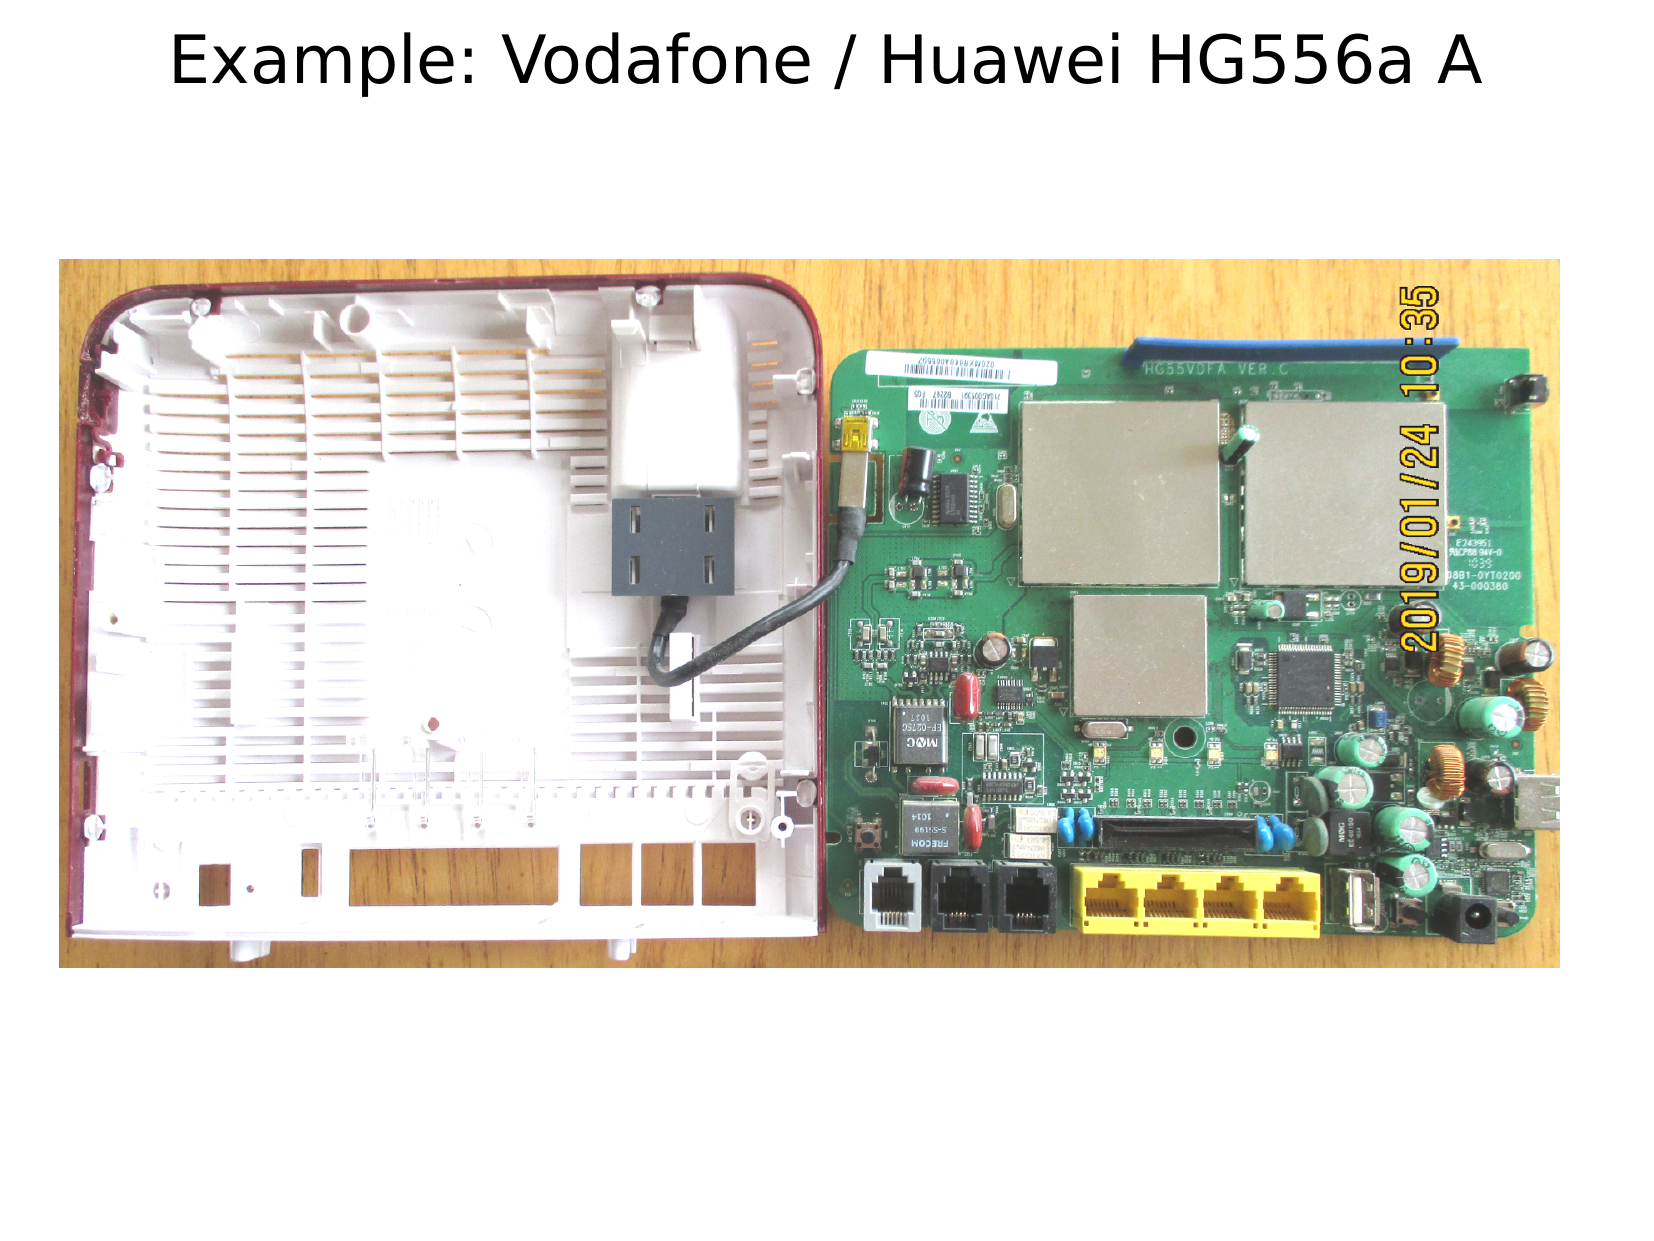

# Example: Vodafone / Huawei HG556a A